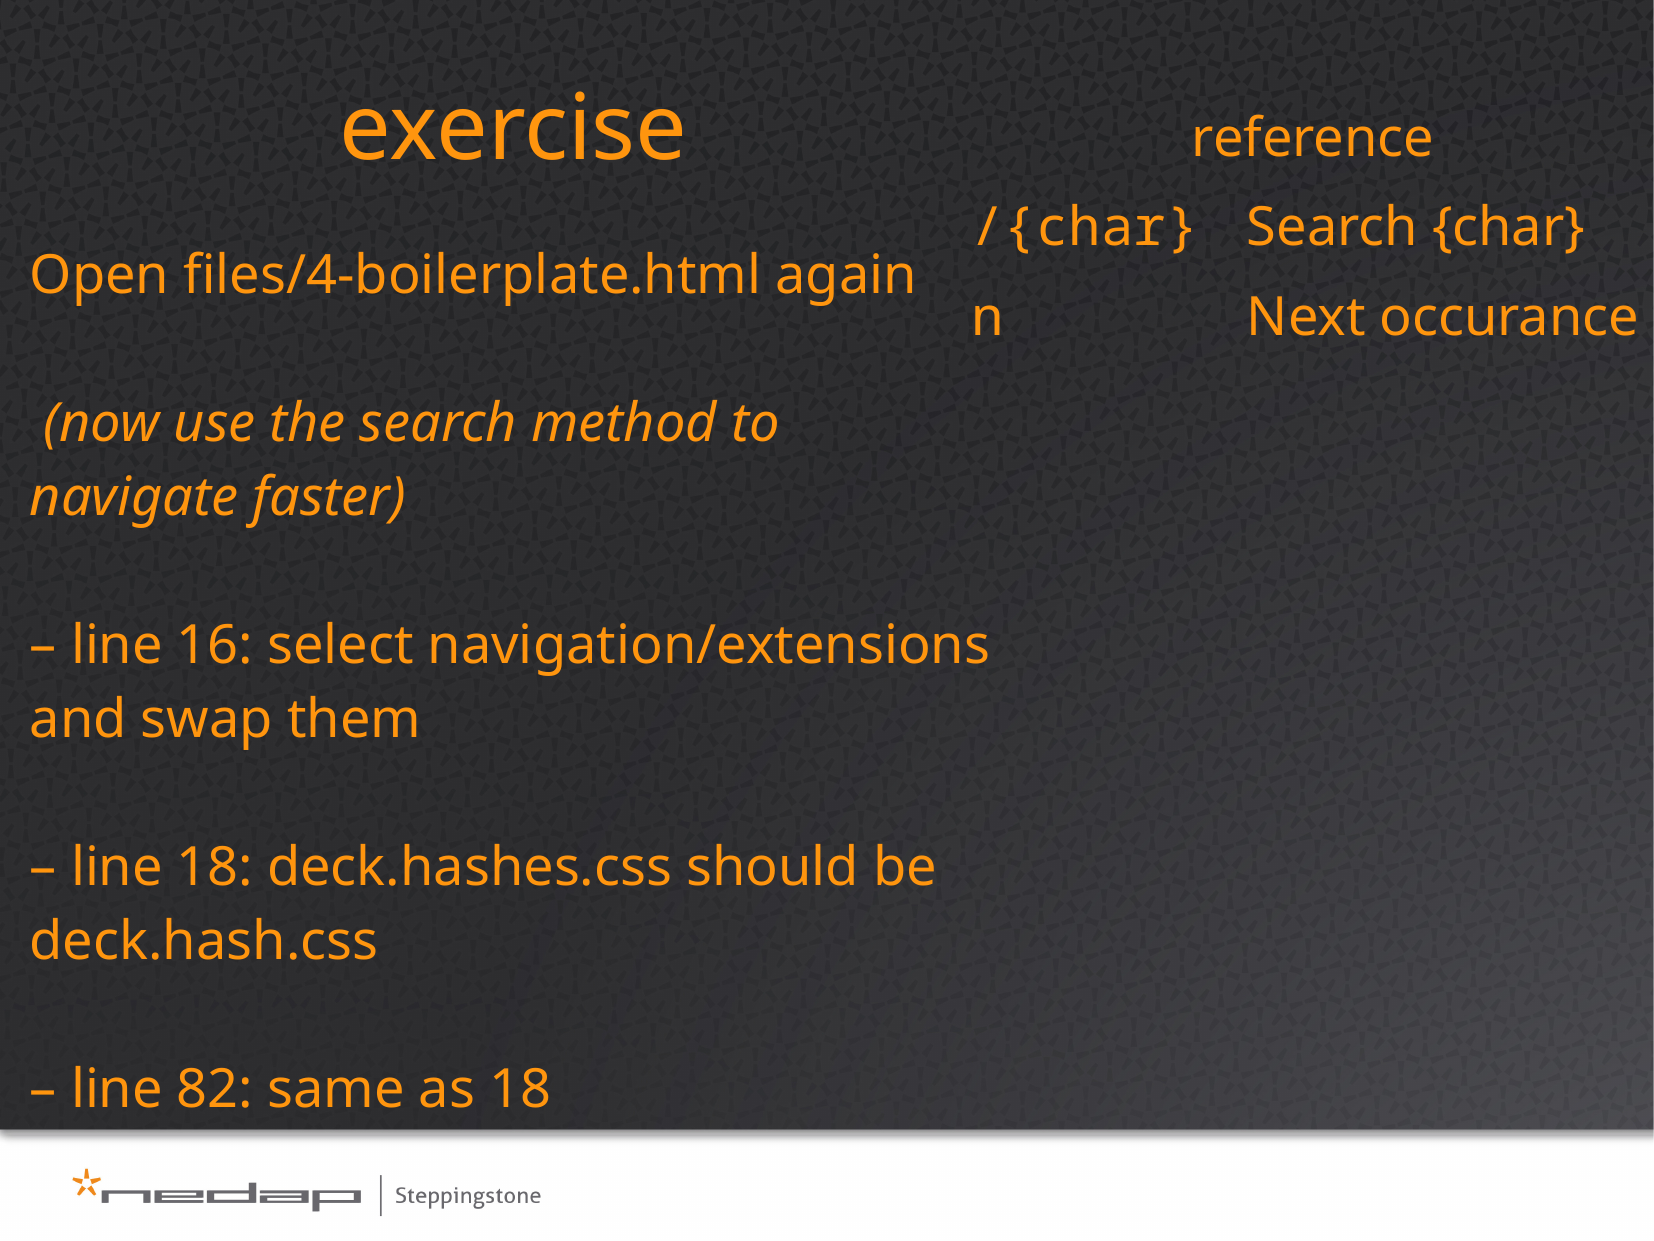

# exercise
| reference | |
| --- | --- |
| /{char} | Search {char} |
| n | Next occurance |
| | |
Open files/4-boilerplate.html again
 (now use the search method to navigate faster)
– line 16: select navigation/extensions and swap them
– line 18: deck.hashes.css should be deck.hash.css
– line 82: same as 18